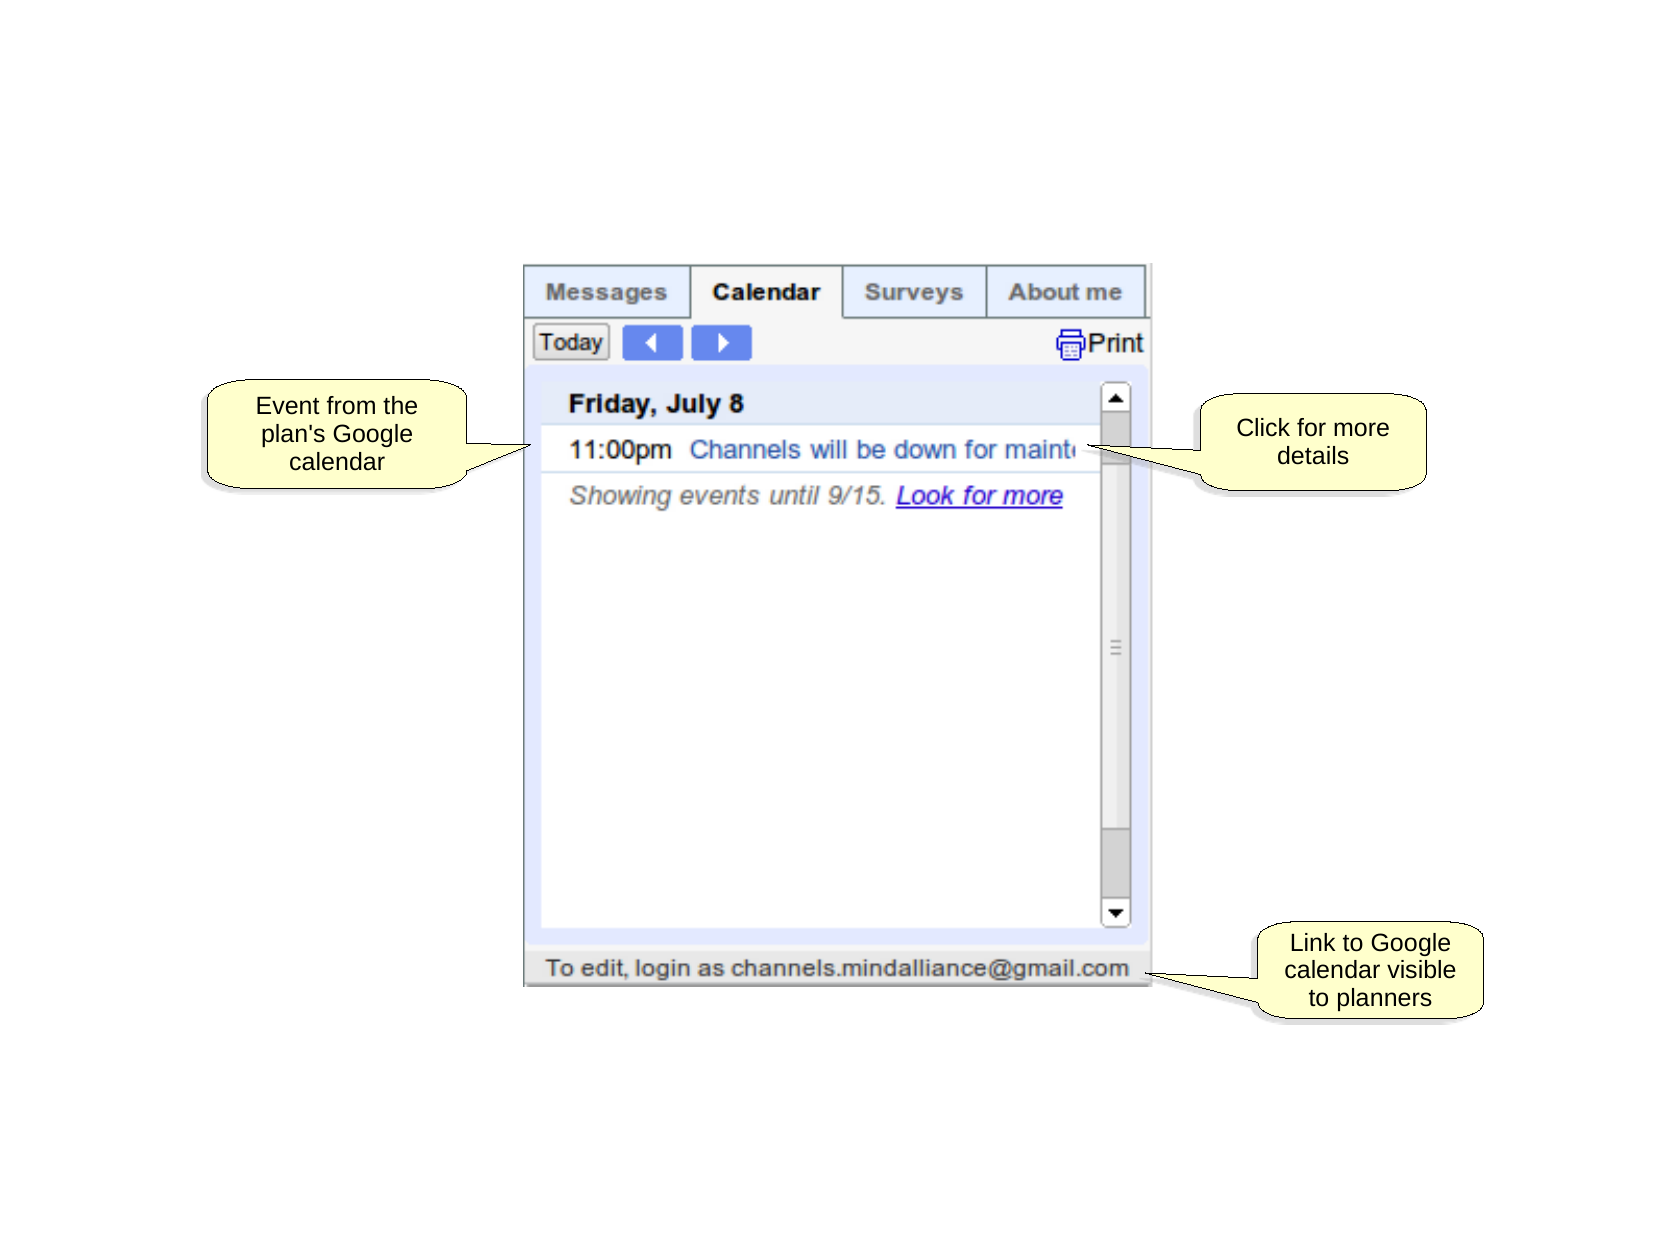

Event from the plan's Google calendar
Click for more details
Link to Google calendar visible to planners